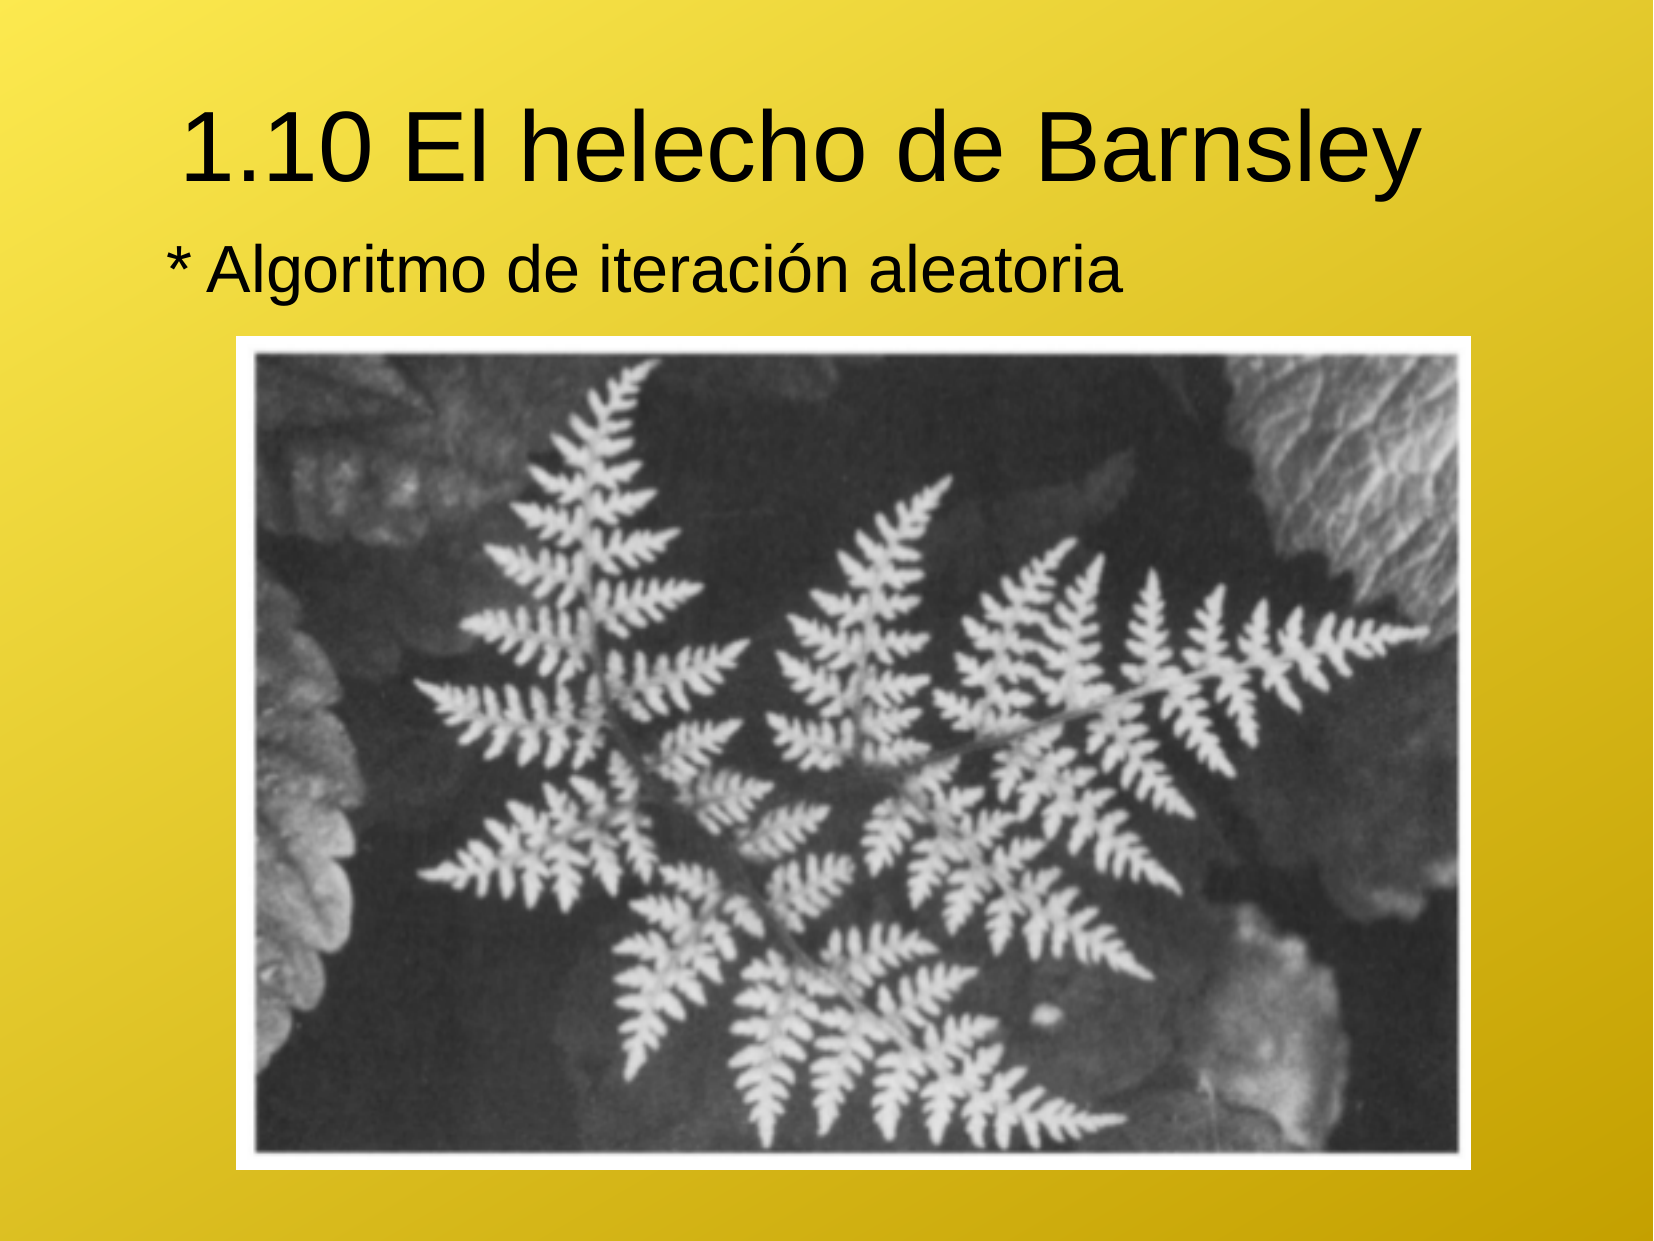

1.10 El helecho de Barnsley
* Algoritmo de iteración aleatoria